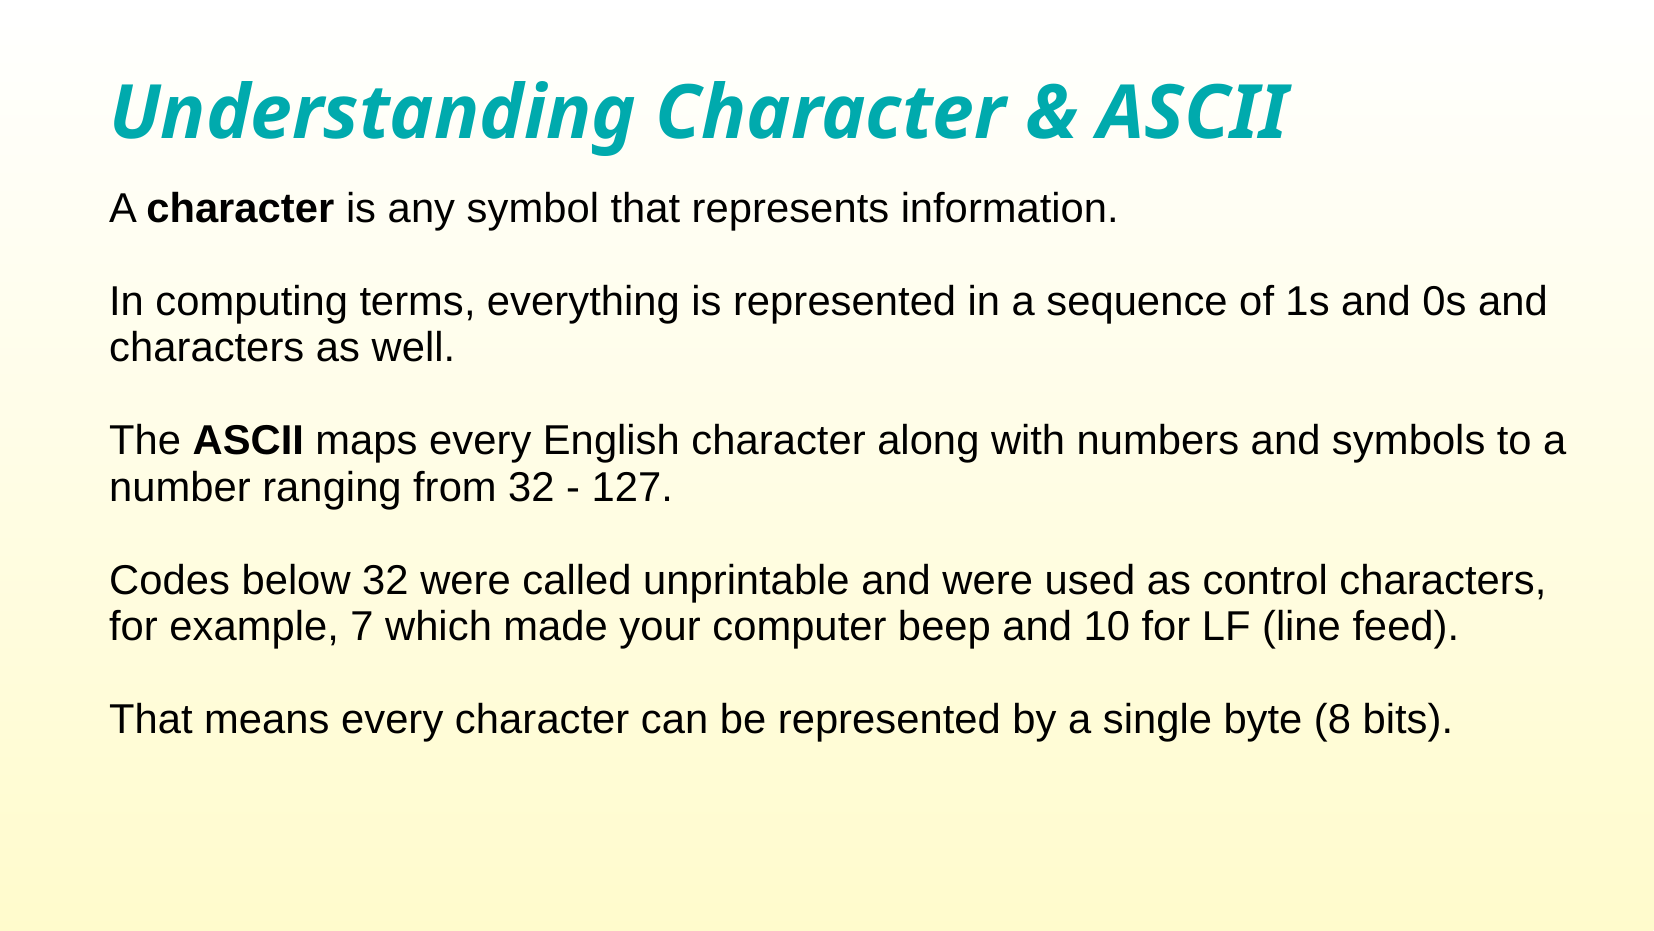

Understanding Character & ASCII
A character is any symbol that represents information.
In computing terms, everything is represented in a sequence of 1s and 0s and characters as well.
The ASCII maps every English character along with numbers and symbols to a number ranging from 32 - 127.
Codes below 32 were called unprintable and were used as control characters,
for example, 7 which made your computer beep and 10 for LF (line feed).
That means every character can be represented by a single byte (8 bits).